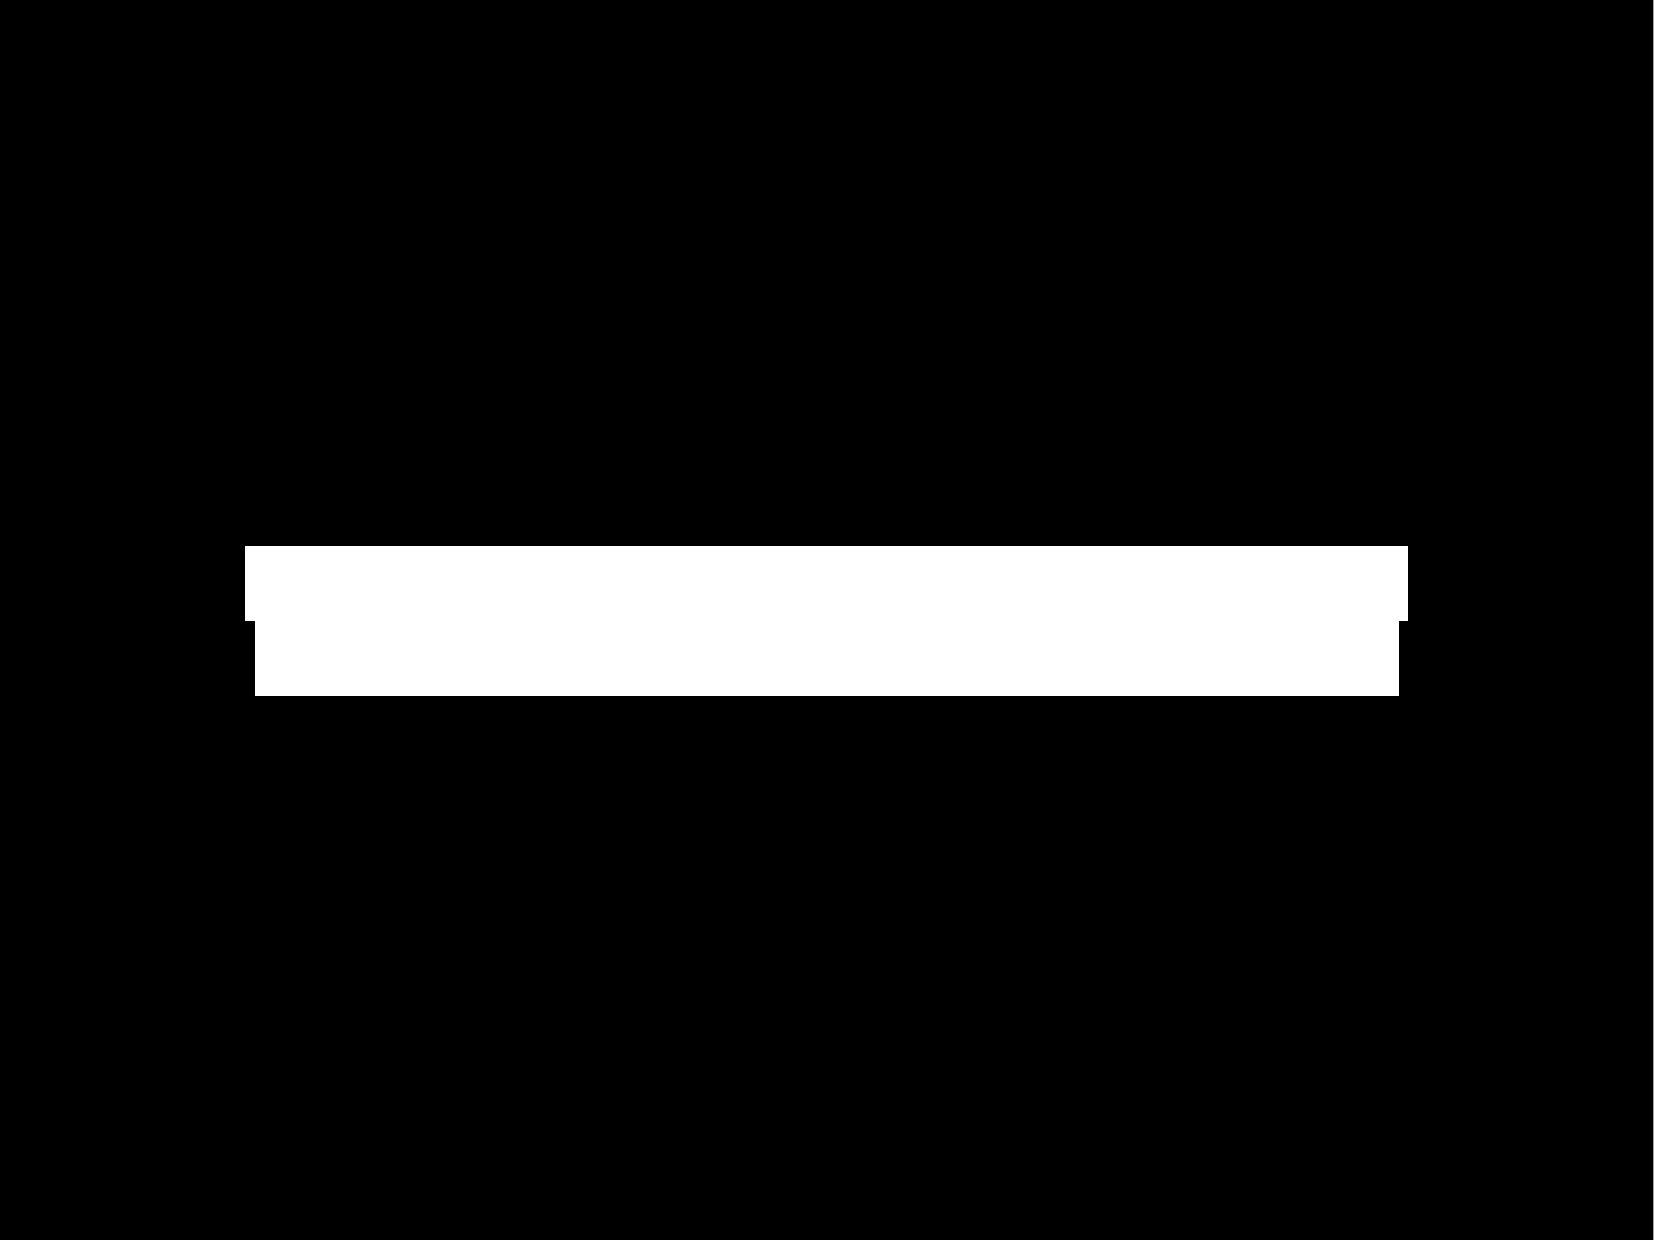

# Te adoro, Te adoro, Te adoro, Te adoro,
Te adoro, Te adoro, Te adoro, Te adoro